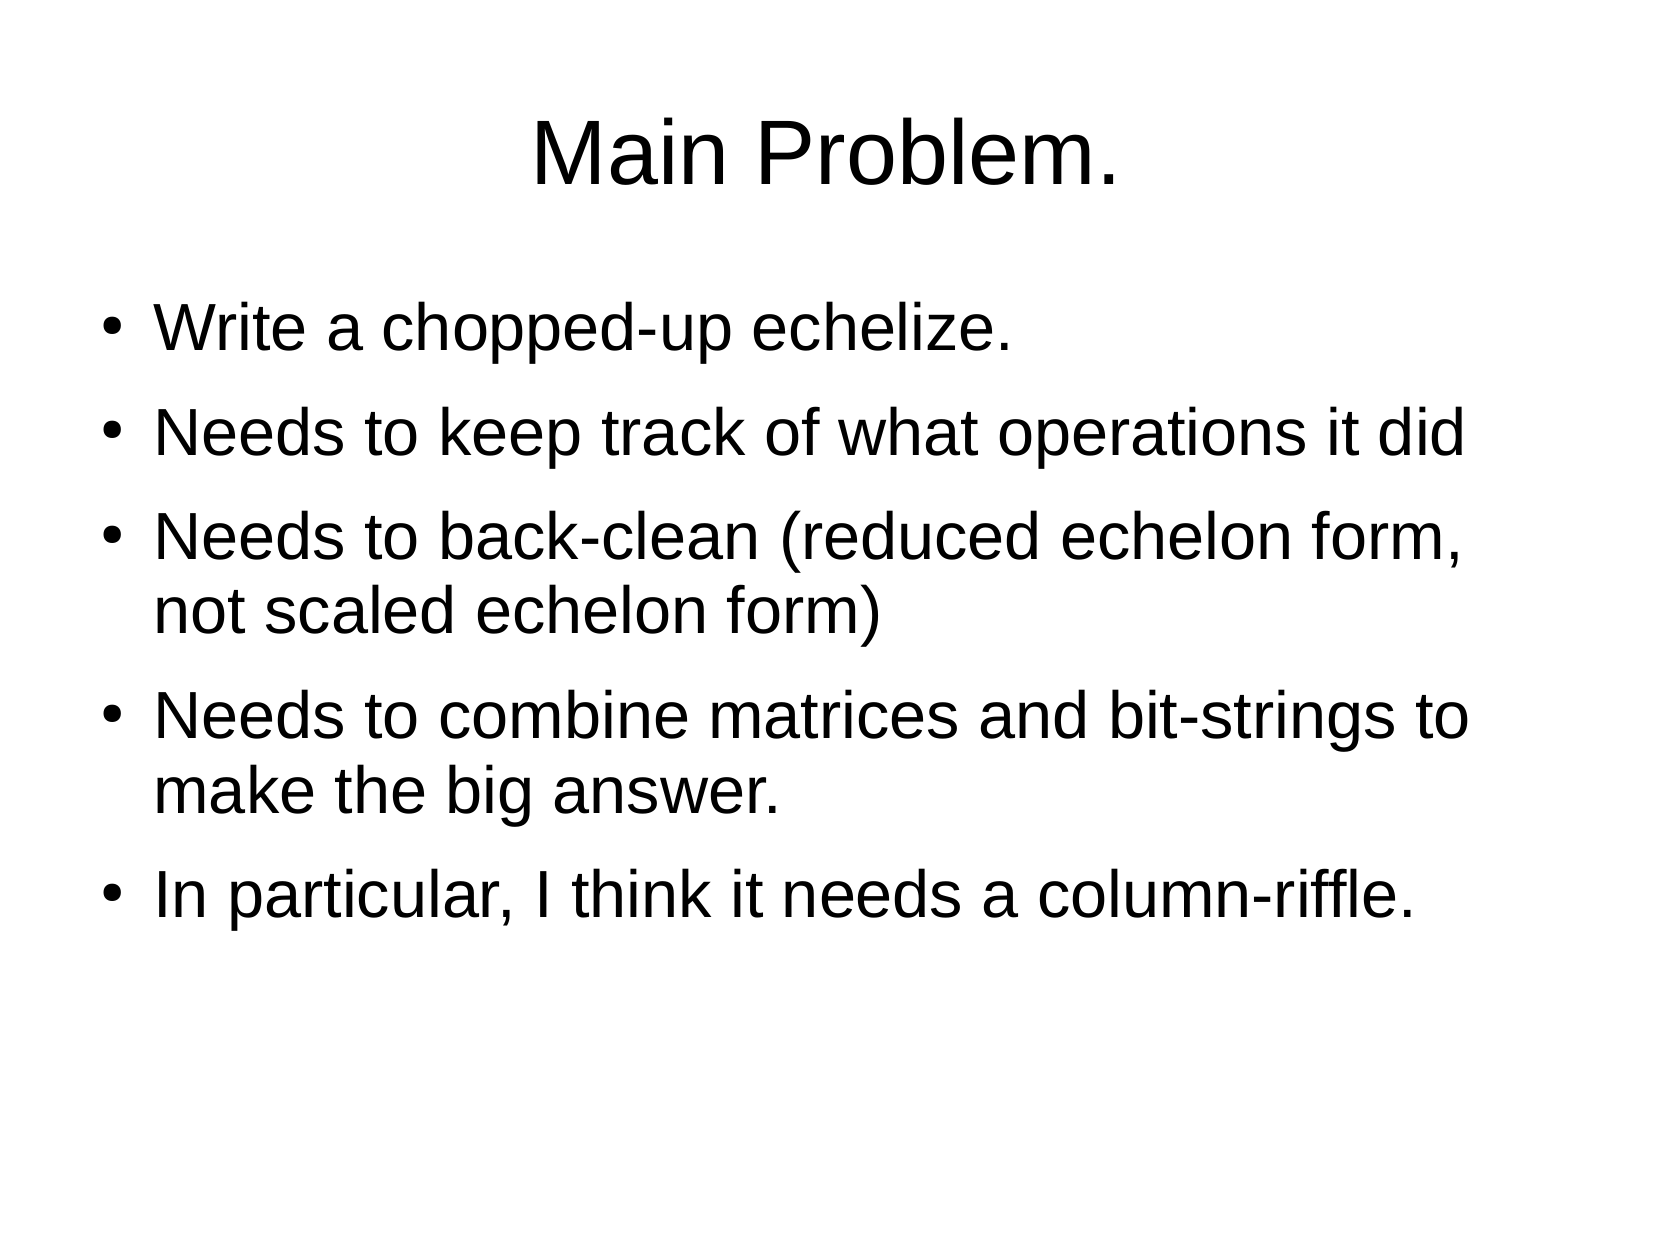

# Main Problem.
Write a chopped-up echelize.
Needs to keep track of what operations it did
Needs to back-clean (reduced echelon form, not scaled echelon form)
Needs to combine matrices and bit-strings to make the big answer.
In particular, I think it needs a column-riffle.